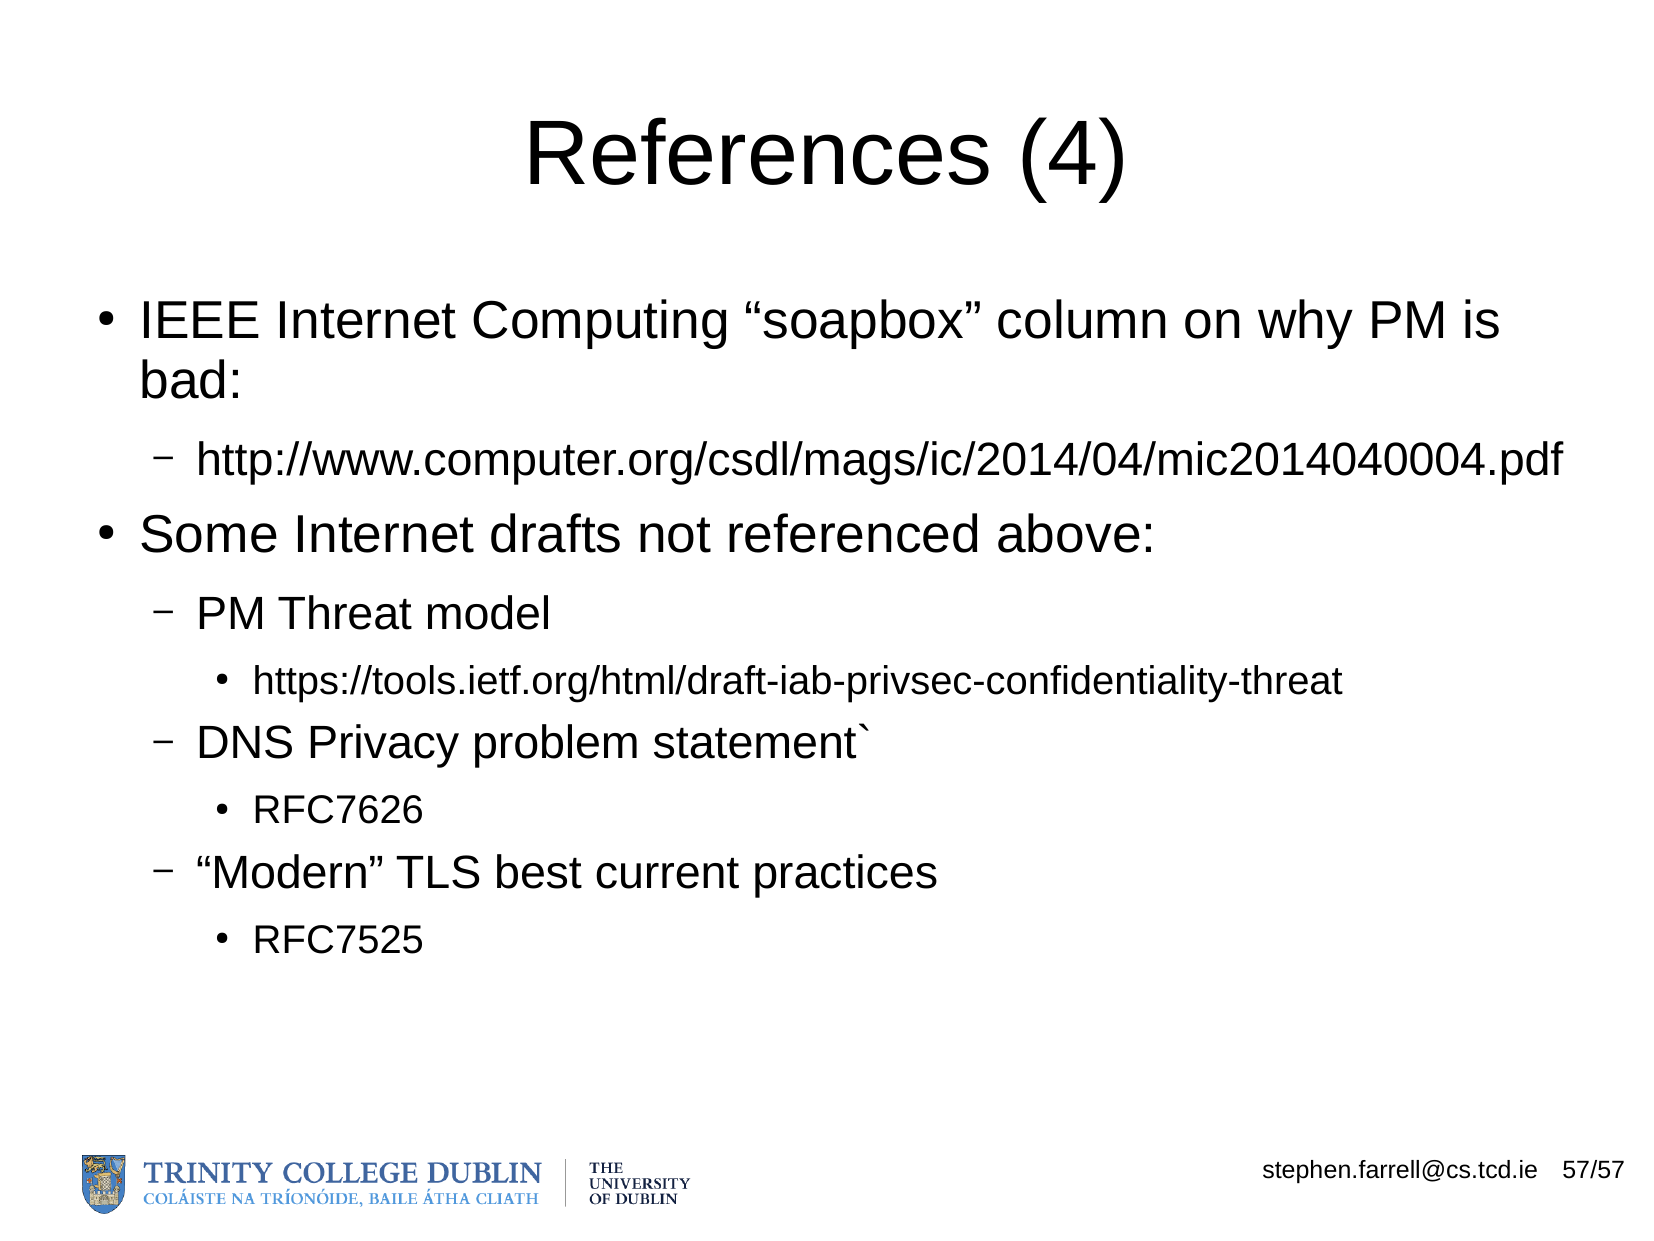

# References (4)
IEEE Internet Computing “soapbox” column on why PM is bad:
http://www.computer.org/csdl/mags/ic/2014/04/mic2014040004.pdf
Some Internet drafts not referenced above:
PM Threat model
https://tools.ietf.org/html/draft-iab-privsec-confidentiality-threat
DNS Privacy problem statement`
RFC7626
“Modern” TLS best current practices
RFC7525